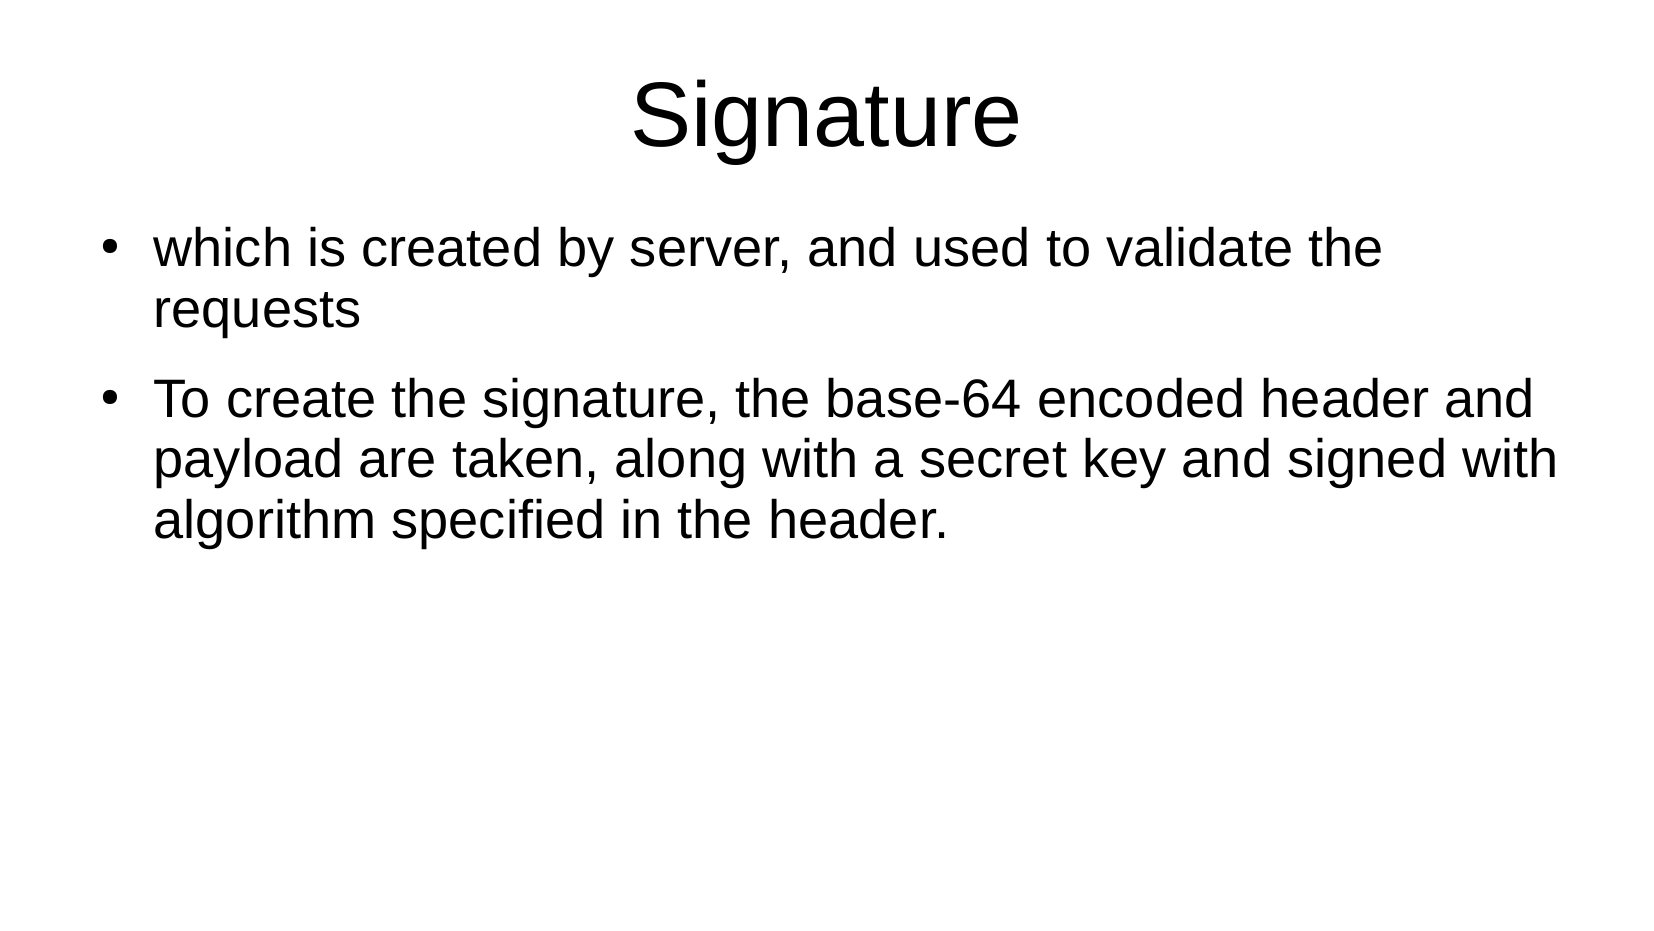

# Signature
which is created by server, and used to validate the requests
To create the signature, the base-64 encoded header and payload are taken, along with a secret key and signed with algorithm specified in the header.